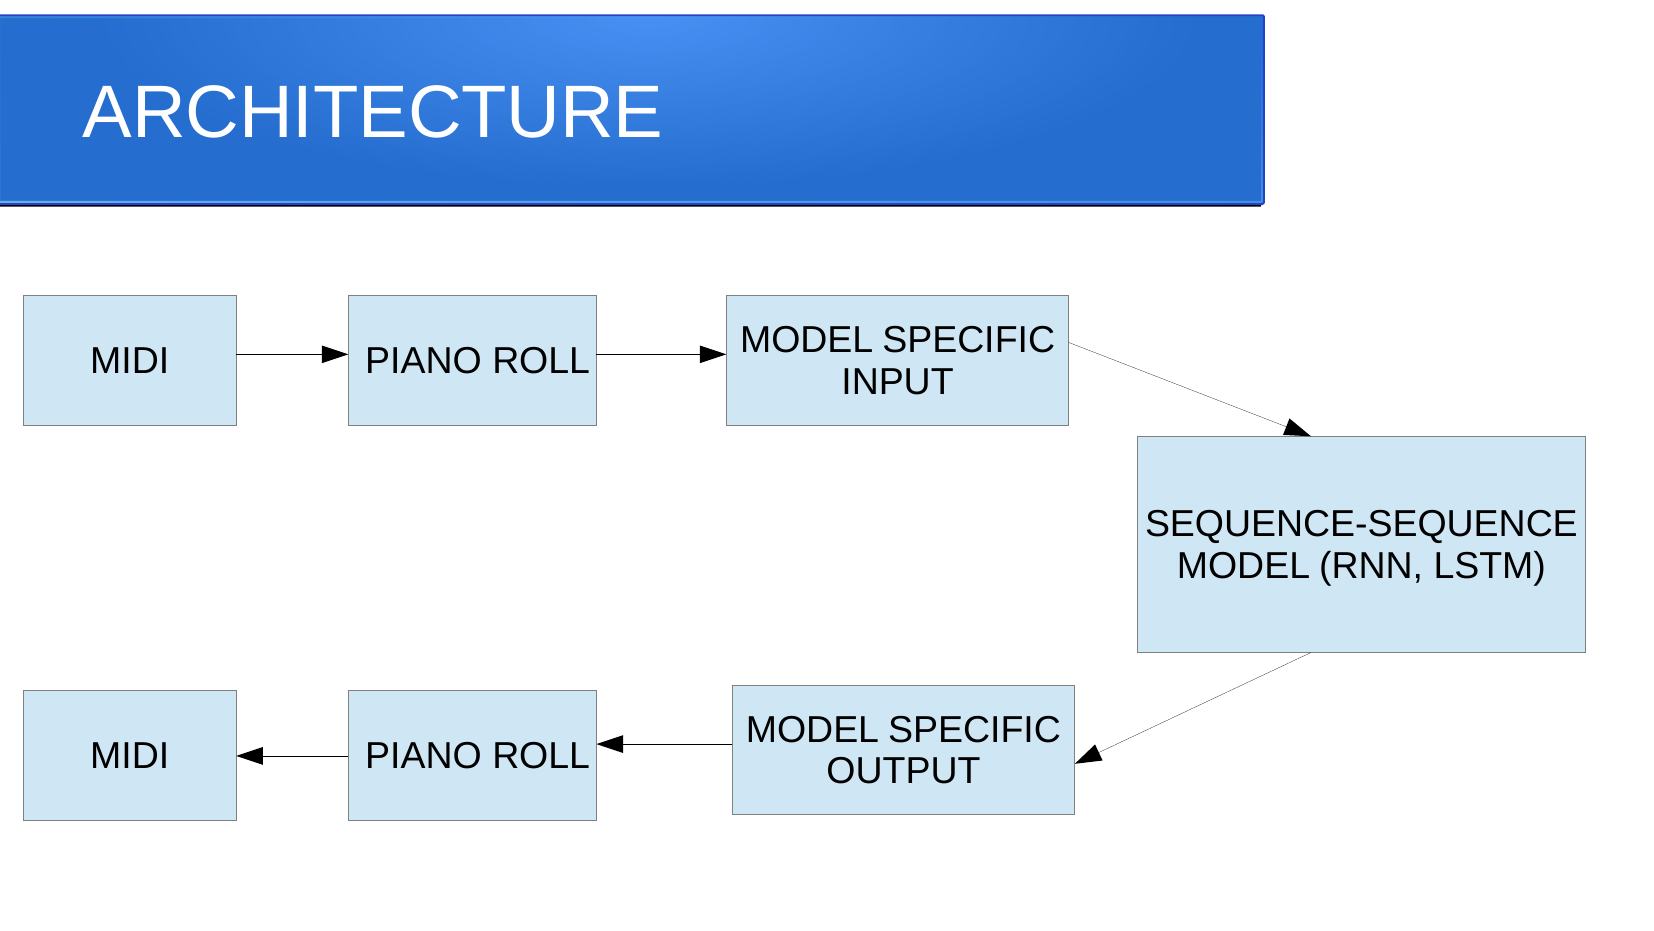

# ARCHITECTURE
MIDI
 PIANO ROLL
 MODEL SPECIFIC
INPUT
SEQUENCE-SEQUENCE
MODEL (RNN, LSTM)
 MODEL SPECIFIC
OUTPUT
MIDI
 PIANO ROLL